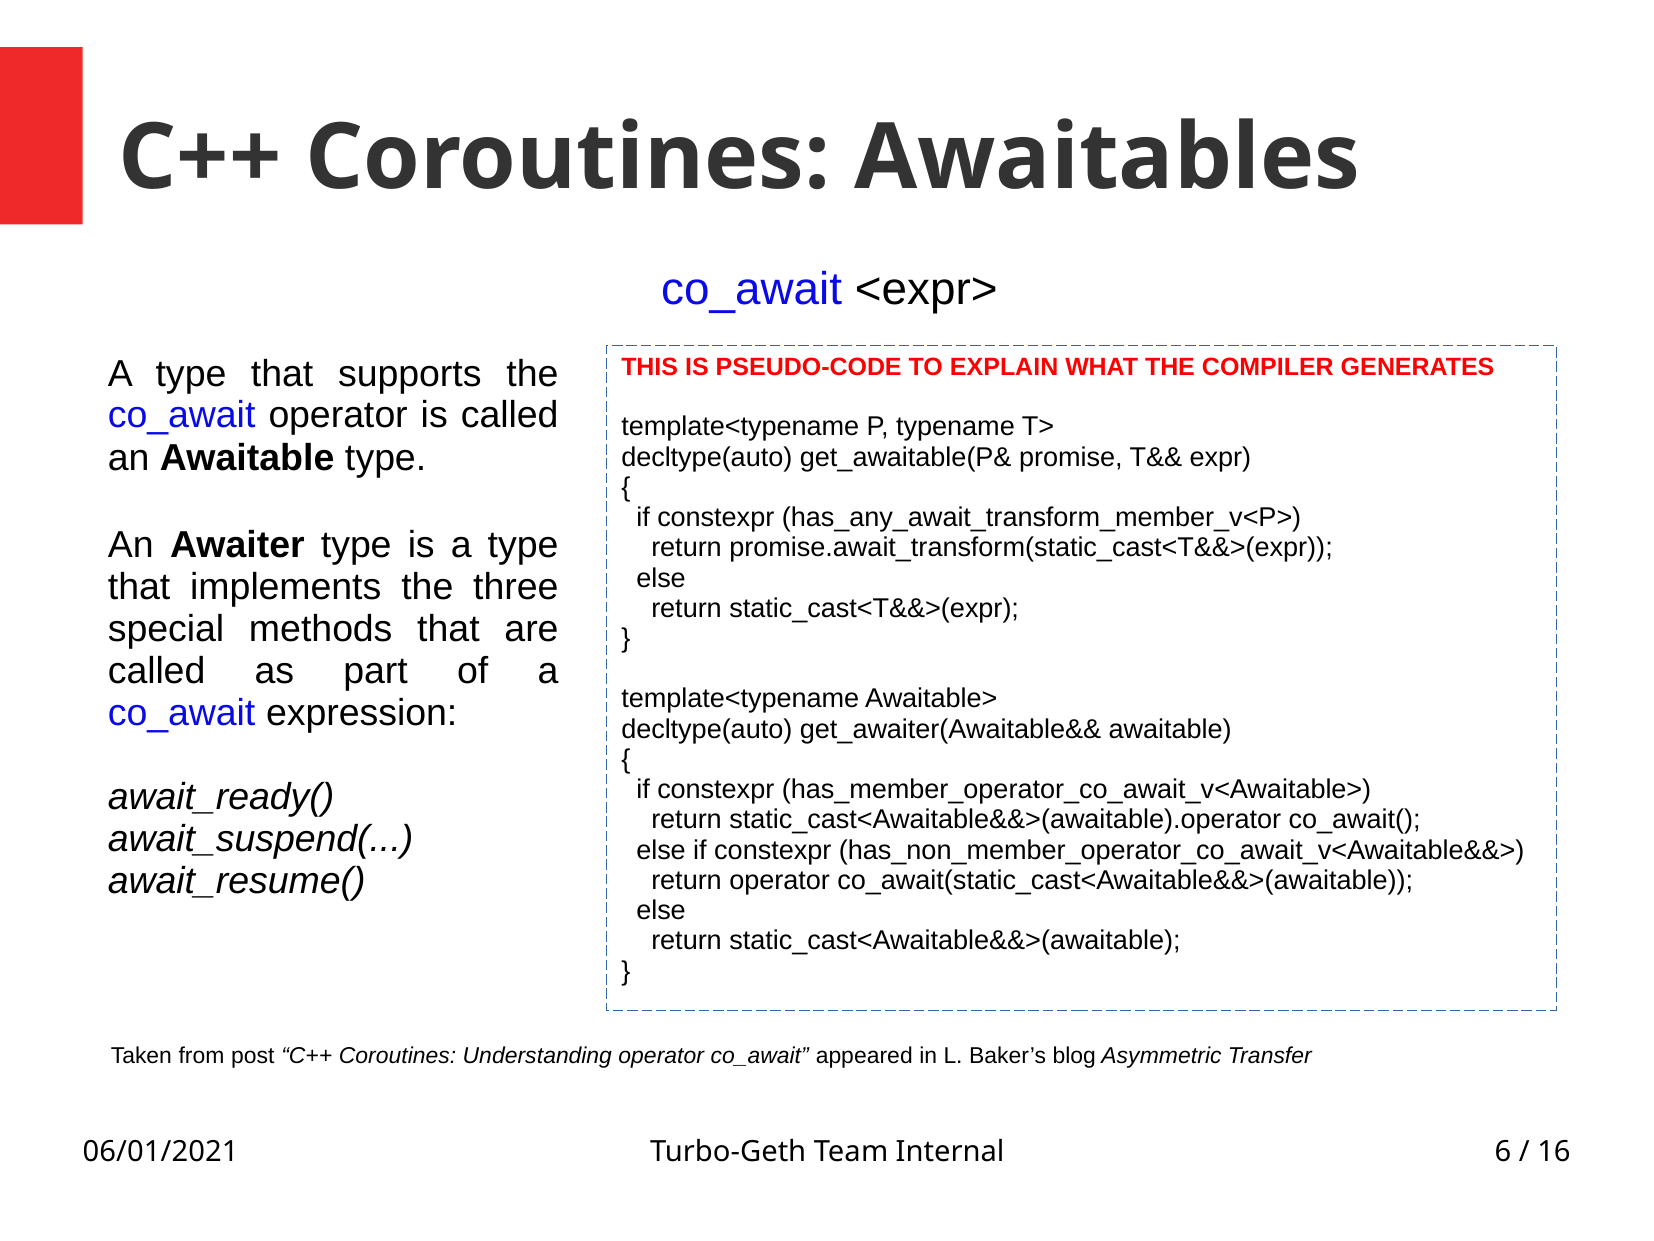

# C++ Coroutines: Awaitables
co_await <expr>
A type that supports the co_await operator is called an Awaitable type.
THIS IS PSEUDO-CODE TO EXPLAIN WHAT THE COMPILER GENERATES
template<typename P, typename T>
decltype(auto) get_awaitable(P& promise, T&& expr)
{
 if constexpr (has_any_await_transform_member_v<P>)
 return promise.await_transform(static_cast<T&&>(expr));
 else
 return static_cast<T&&>(expr);
}
template<typename Awaitable>
decltype(auto) get_awaiter(Awaitable&& awaitable)
{
 if constexpr (has_member_operator_co_await_v<Awaitable>)
 return static_cast<Awaitable&&>(awaitable).operator co_await();
 else if constexpr (has_non_member_operator_co_await_v<Awaitable&&>)
 return operator co_await(static_cast<Awaitable&&>(awaitable));
 else
 return static_cast<Awaitable&&>(awaitable);
}
An Awaiter type is a type that implements the three special methods that are called as part of a co_await expression:
await_ready()
await_suspend(...)
await_resume()
Taken from post “C++ Coroutines: Understanding operator co_await” appeared in L. Baker’s blog Asymmetric Transfer
06/01/2021
Turbo-Geth Team Internal
6